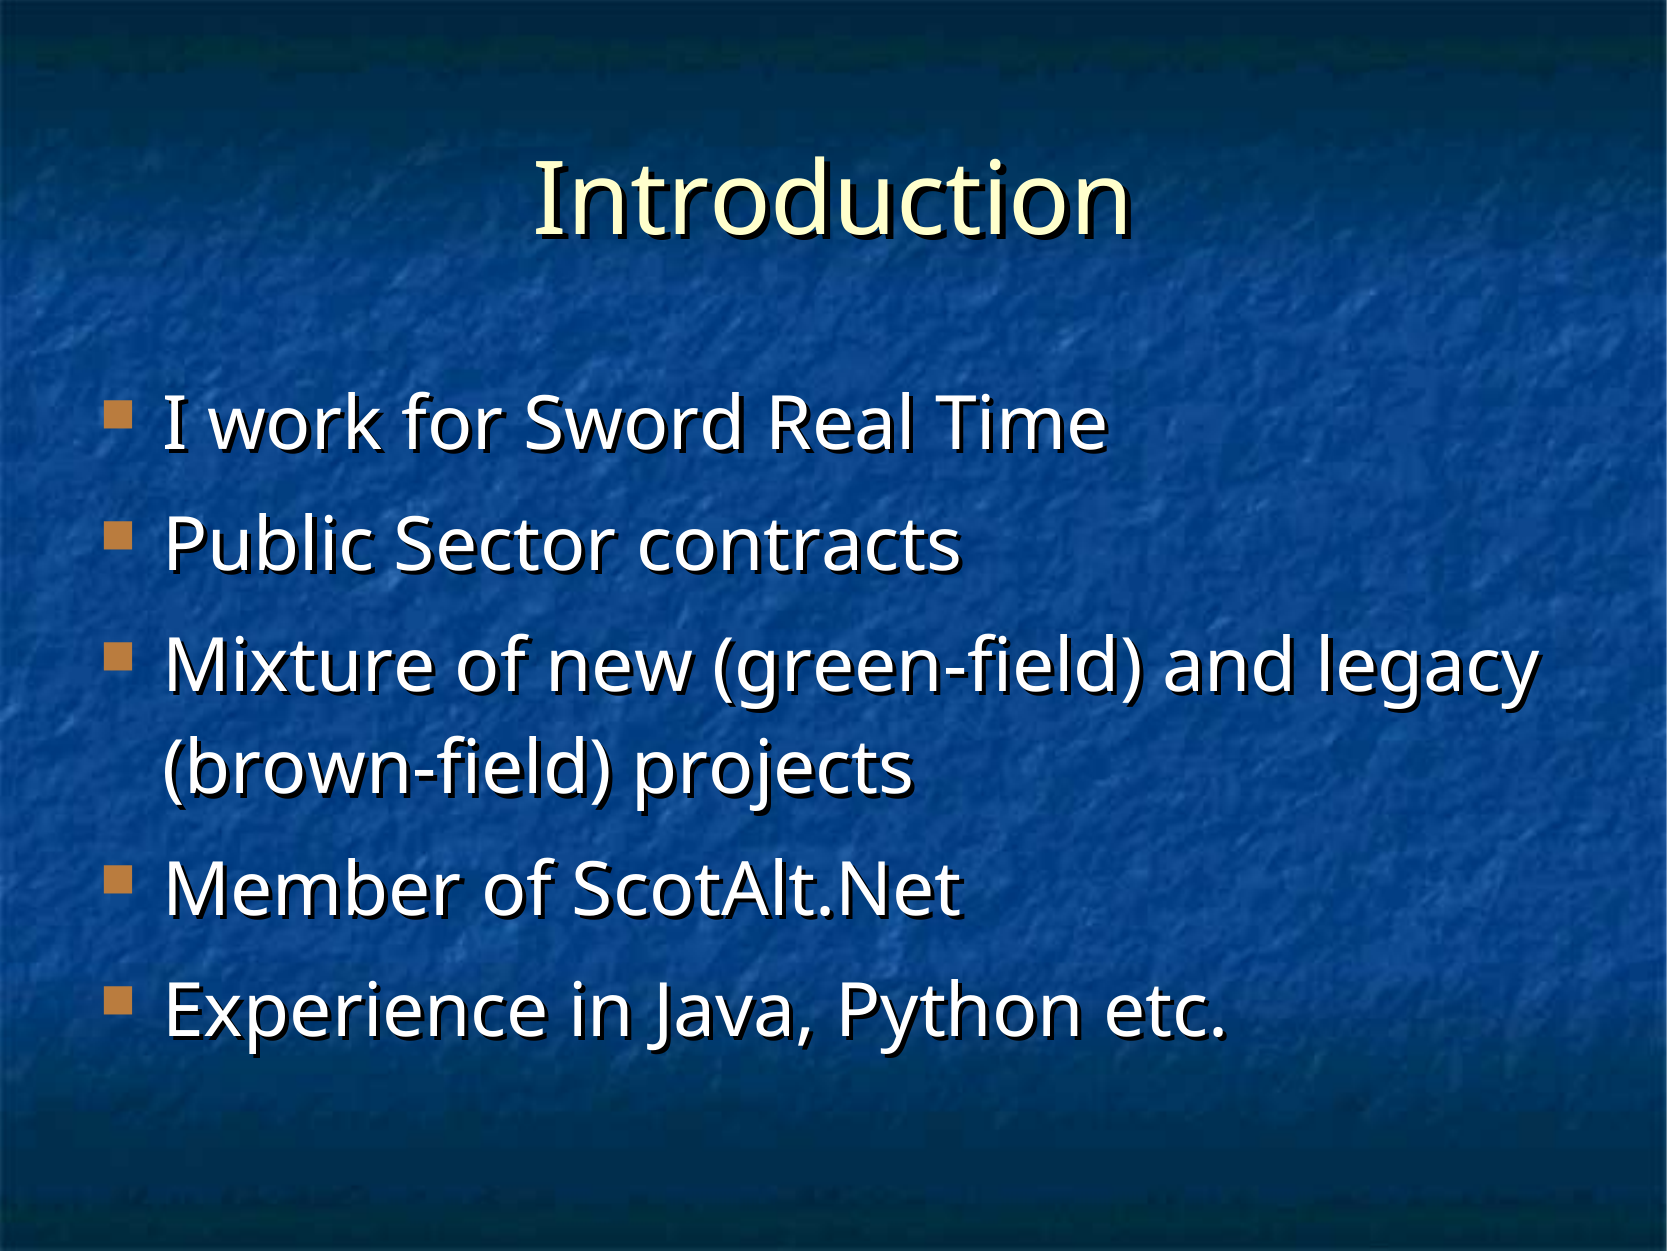

# Introduction
I work for Sword Real Time
Public Sector contracts
Mixture of new (green-field) and legacy (brown-field) projects
Member of ScotAlt.Net
Experience in Java, Python etc.